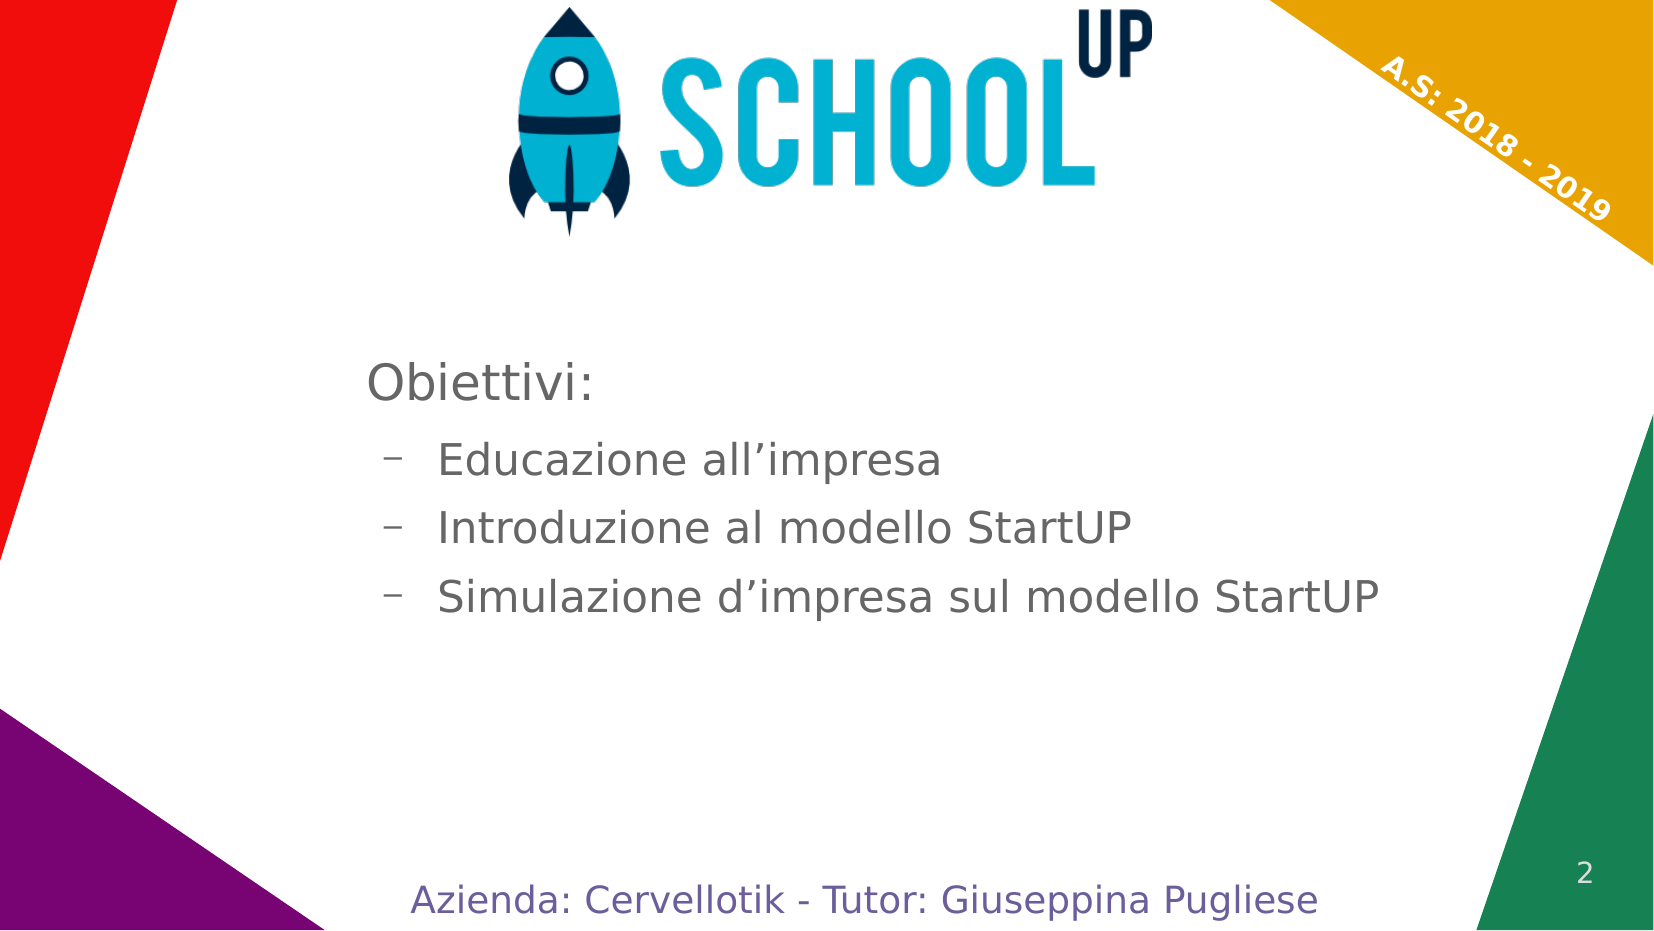

A.S: 2018 - 2019
# Obiettivi:
Educazione all’impresa
Introduzione al modello StartUP
Simulazione d’impresa sul modello StartUP
2
Azienda: Cervellotik - Tutor: Giuseppina Pugliese